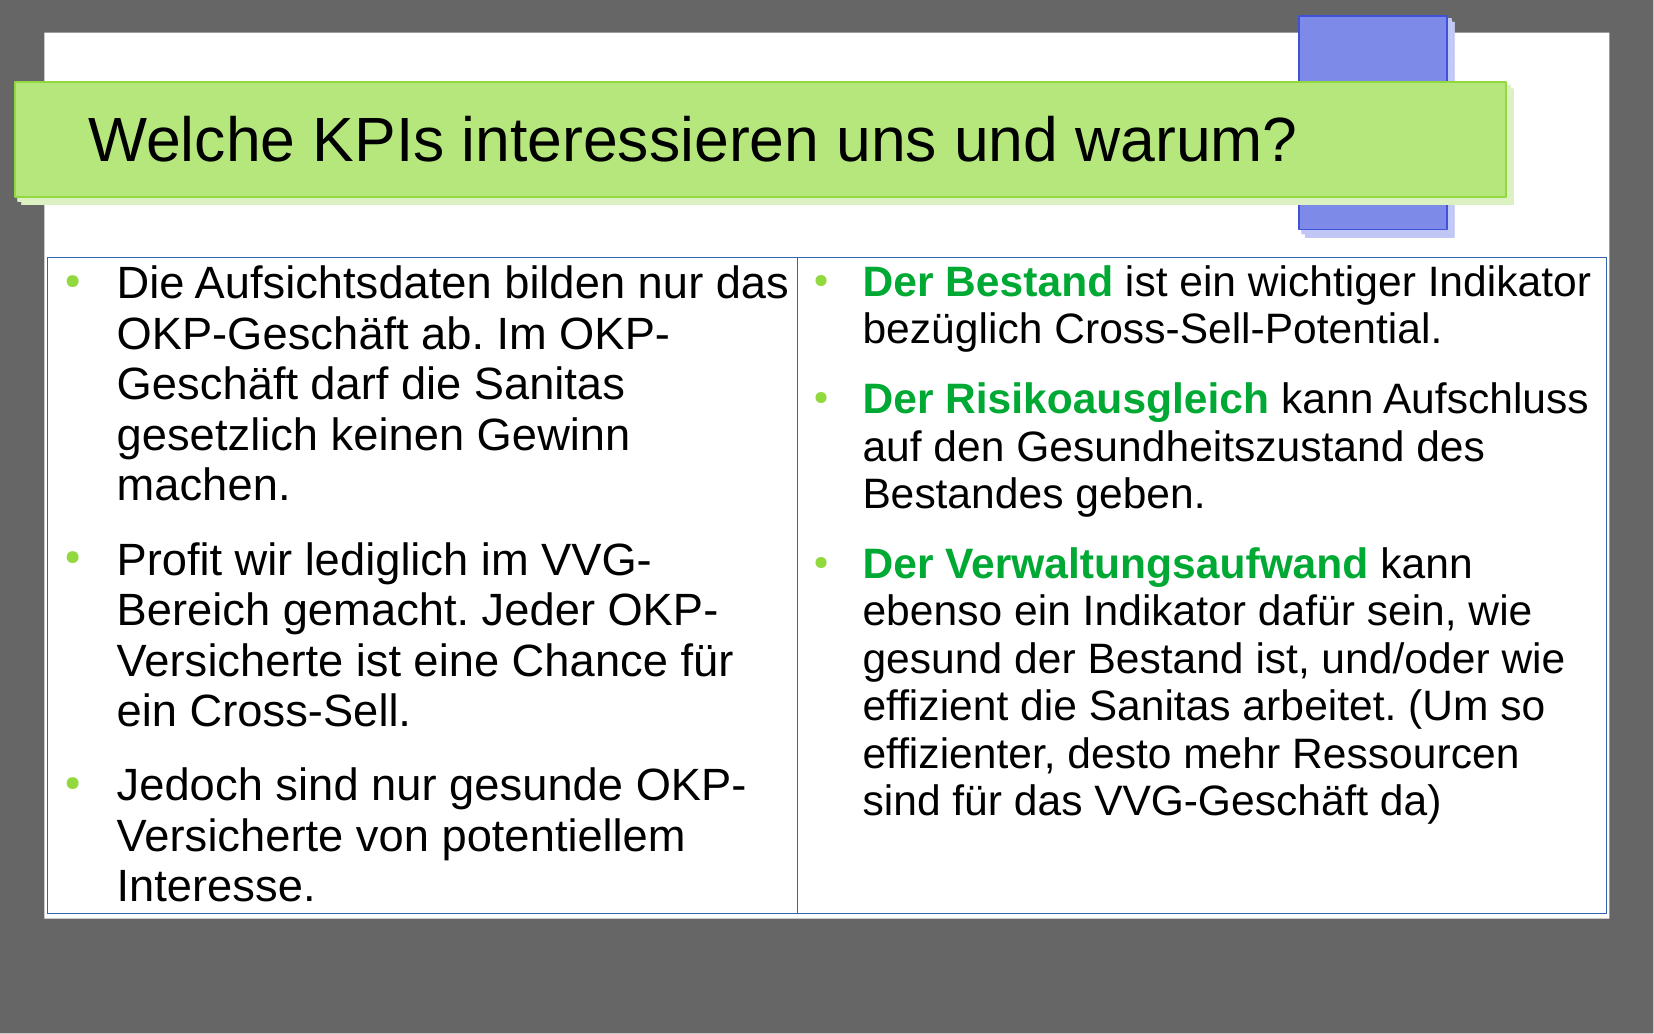

# Welche KPIs interessieren uns und warum?
Die Aufsichtsdaten bilden nur das OKP-Geschäft ab. Im OKP-Geschäft darf die Sanitas gesetzlich keinen Gewinn machen.
Profit wir lediglich im VVG-Bereich gemacht. Jeder OKP-Versicherte ist eine Chance für ein Cross-Sell.
Jedoch sind nur gesunde OKP-Versicherte von potentiellem Interesse.
Der Bestand ist ein wichtiger Indikator bezüglich Cross-Sell-Potential.
Der Risikoausgleich kann Aufschluss auf den Gesundheitszustand des Bestandes geben.
Der Verwaltungsaufwand kann ebenso ein Indikator dafür sein, wie gesund der Bestand ist, und/oder wie effizient die Sanitas arbeitet. (Um so effizienter, desto mehr Ressourcen sind für das VVG-Geschäft da)